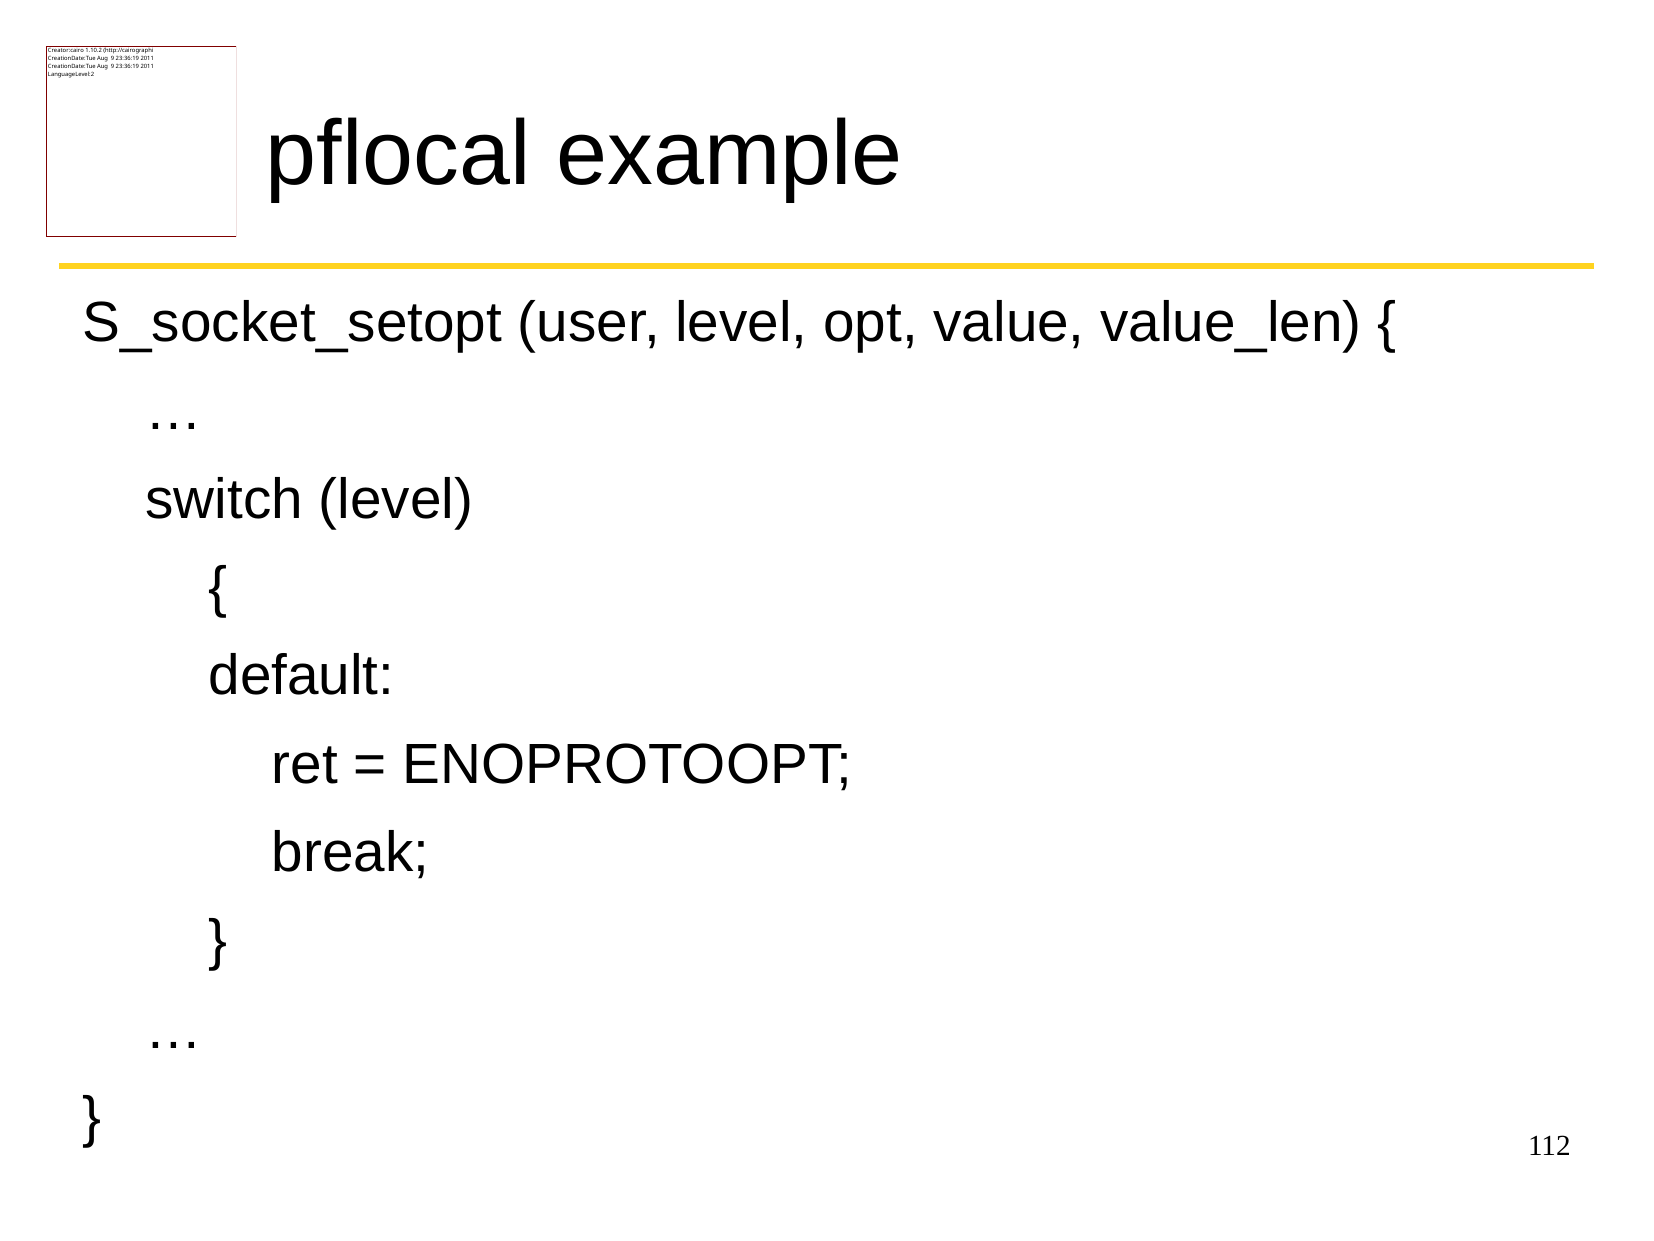

# pflocal example
S_socket_setopt (user, level, opt, value, value_len) {
 …
 switch (level)
 {
 default:
 ret = ENOPROTOOPT;
 break;
 }
 …
}
112